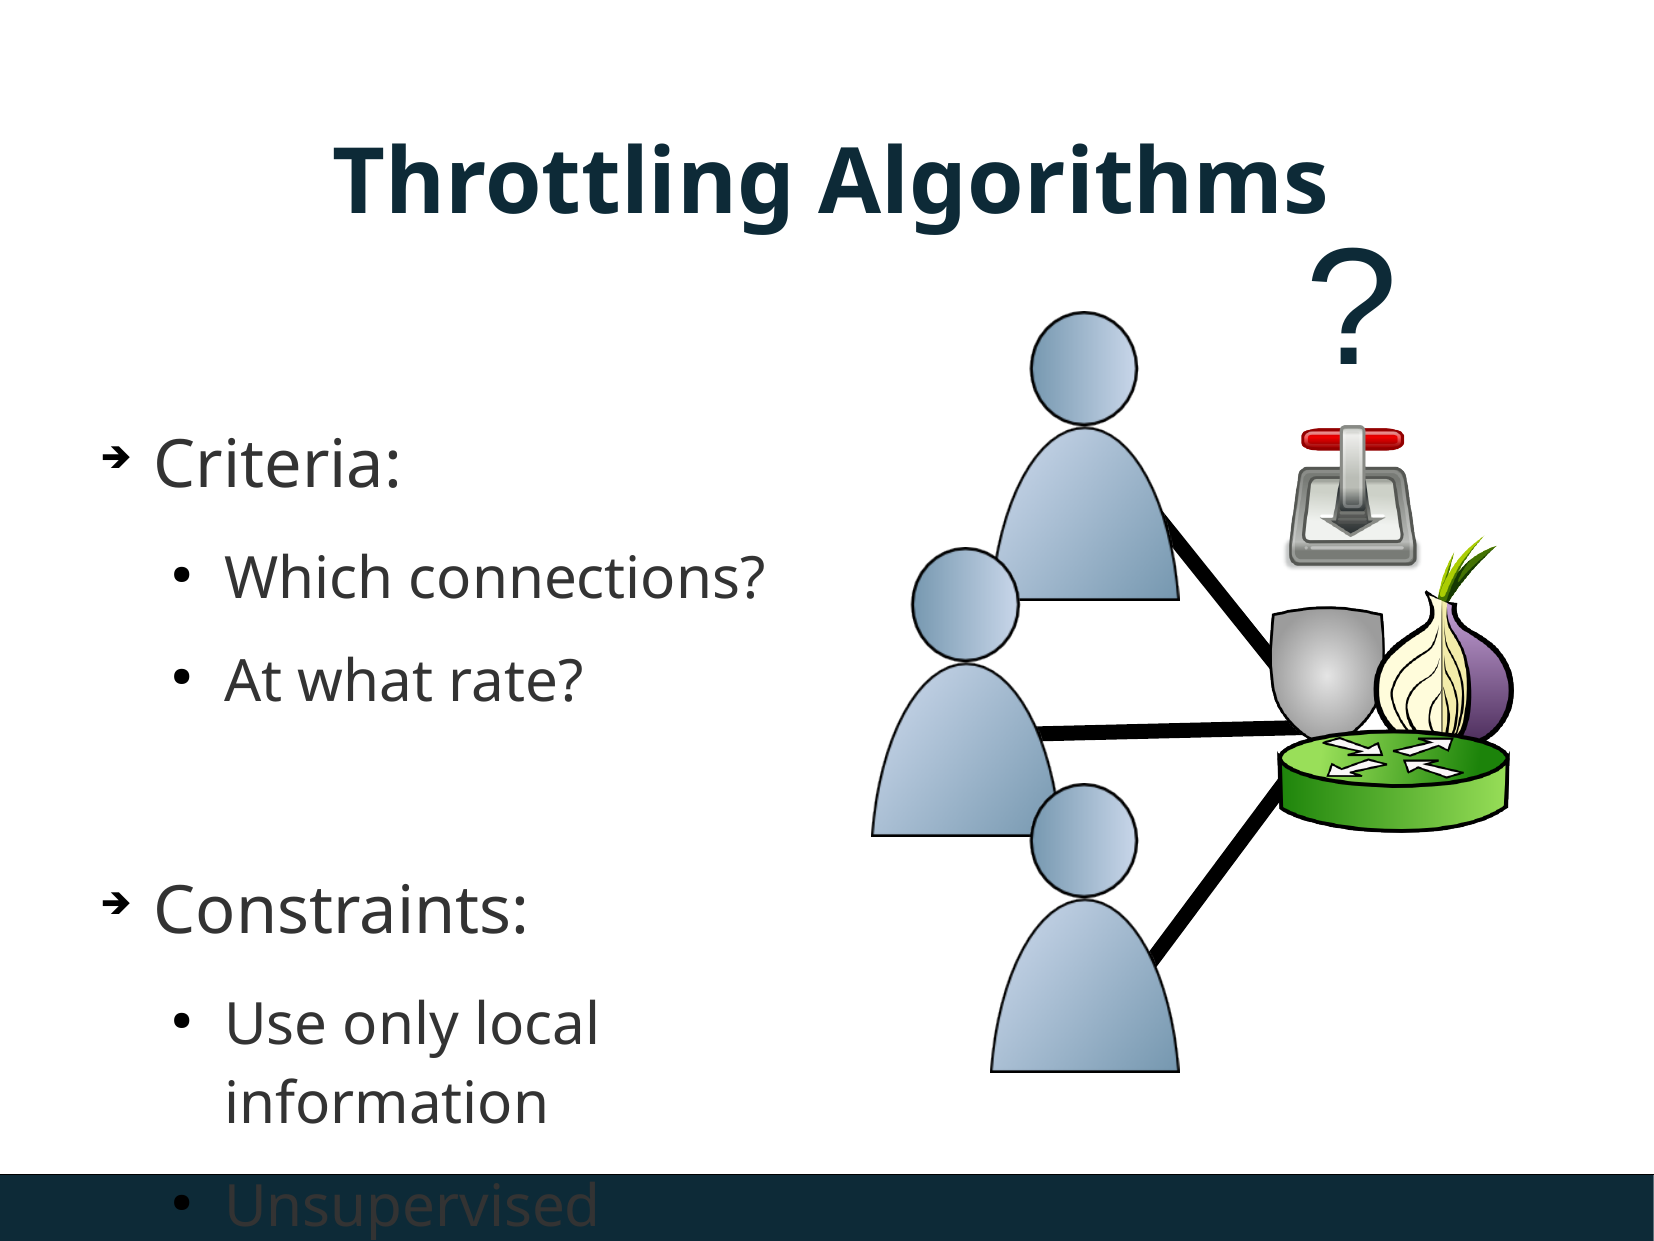

# Throttling Algorithms
Criteria:
Which connections?
At what rate?
Constraints:
Use only local information
Unsupervised
?